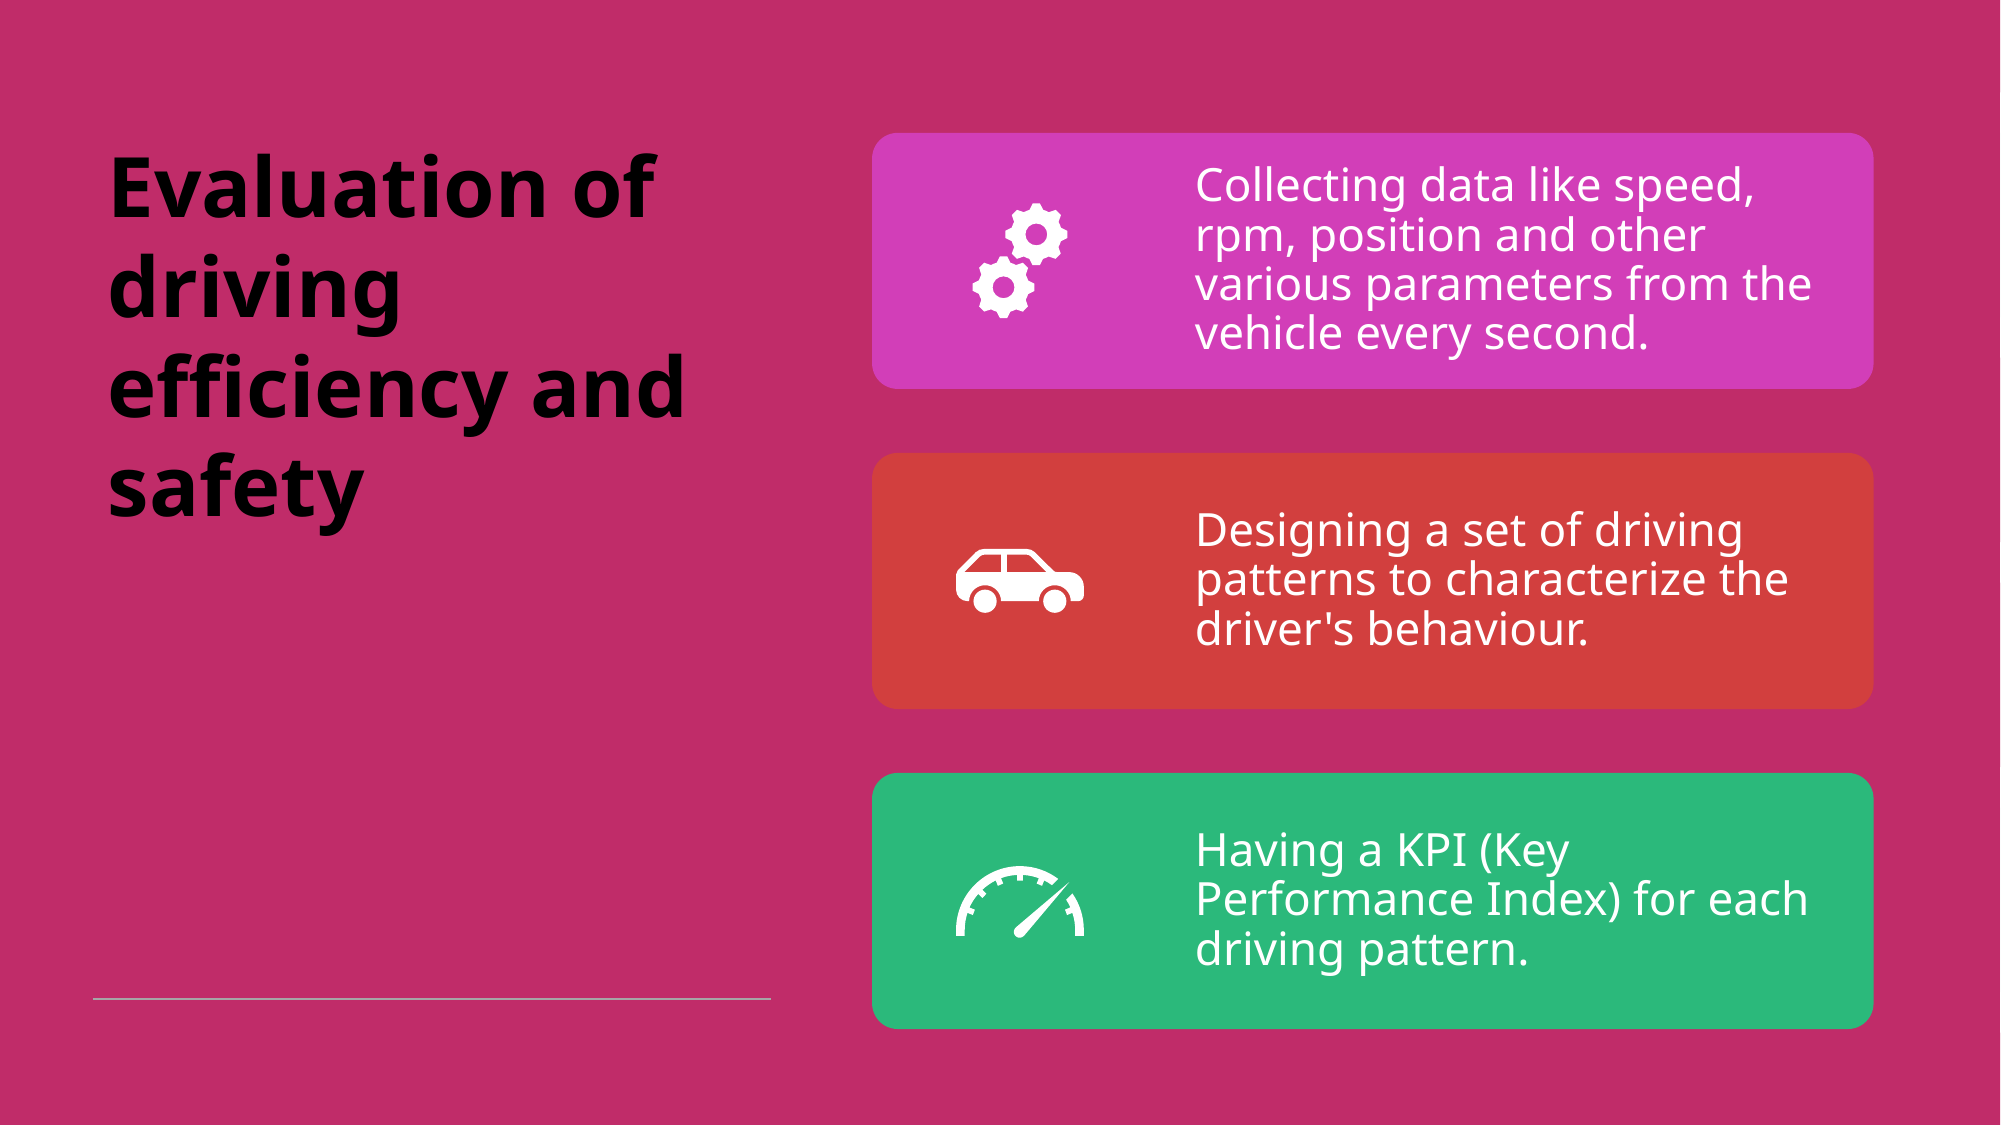

# Evaluation of driving efficiency and safety
Collecting data like speed, rpm, position and other various parameters from the vehicle every second.
Designing a set of driving patterns to characterize the driver's behaviour.
Having a KPI (Key Performance Index) for each driving pattern.